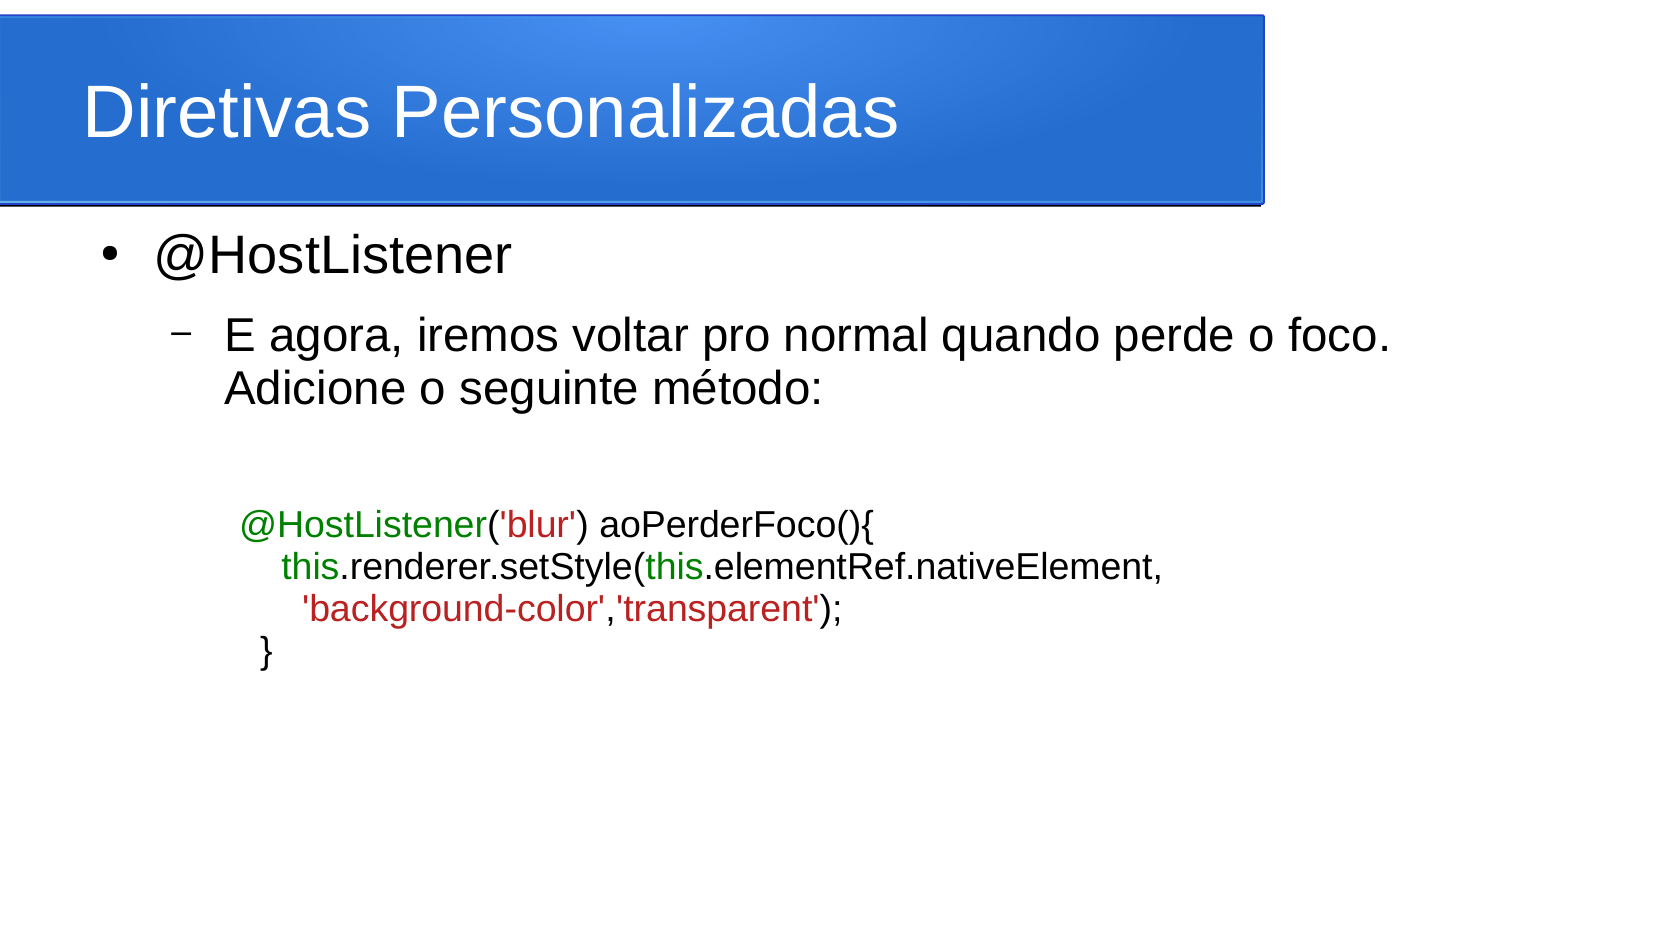

# Diretivas Personalizadas
@HostListener
E agora, iremos voltar pro normal quando perde o foco. Adicione o seguinte método:
@HostListener('blur') aoPerderFoco(){
 this.renderer.setStyle(this.elementRef.nativeElement,
 'background-color','transparent');
 }